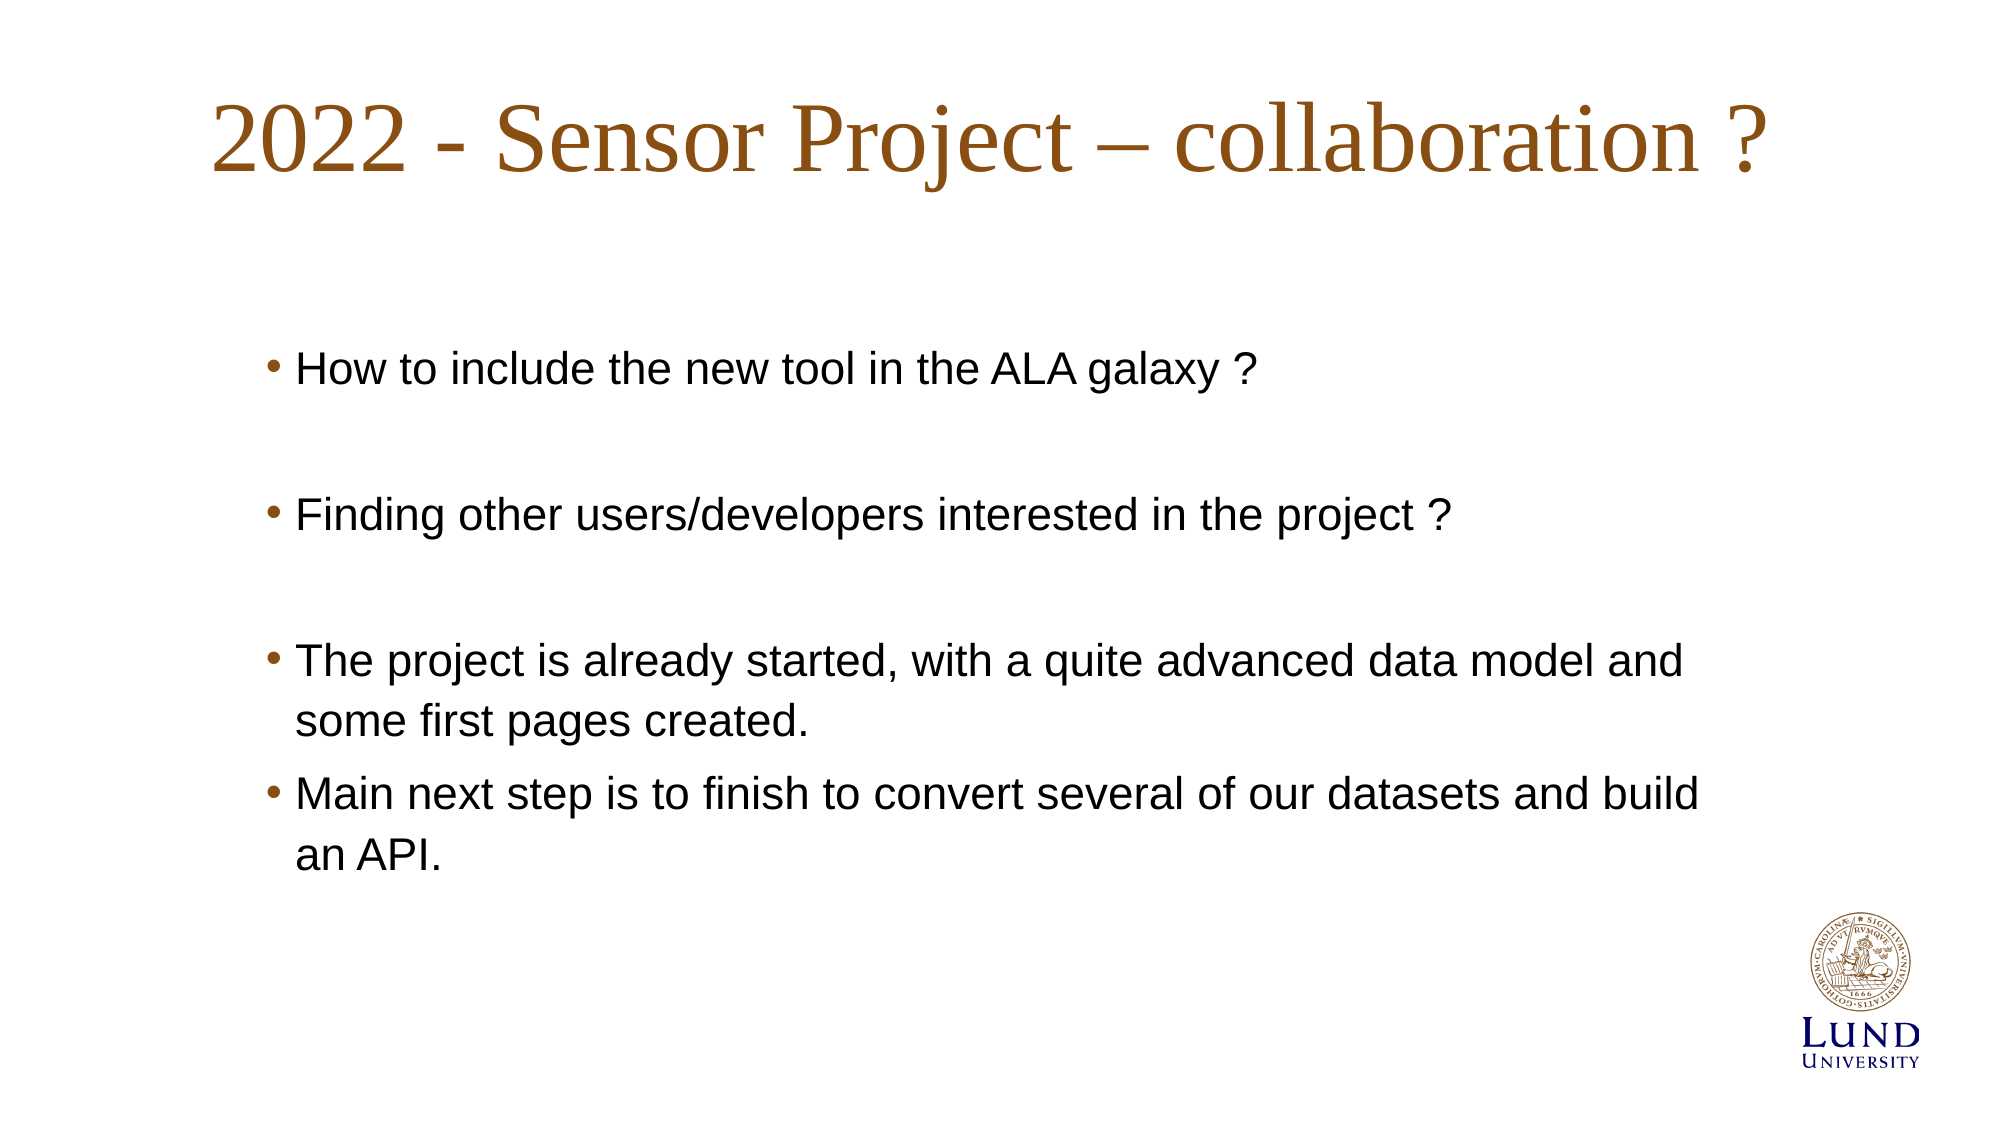

# 2022 - Sensor Project – collaboration ?
How to include the new tool in the ALA galaxy ?
Finding other users/developers interested in the project ?
The project is already started, with a quite advanced data model and some first pages created.
Main next step is to finish to convert several of our datasets and build an API.